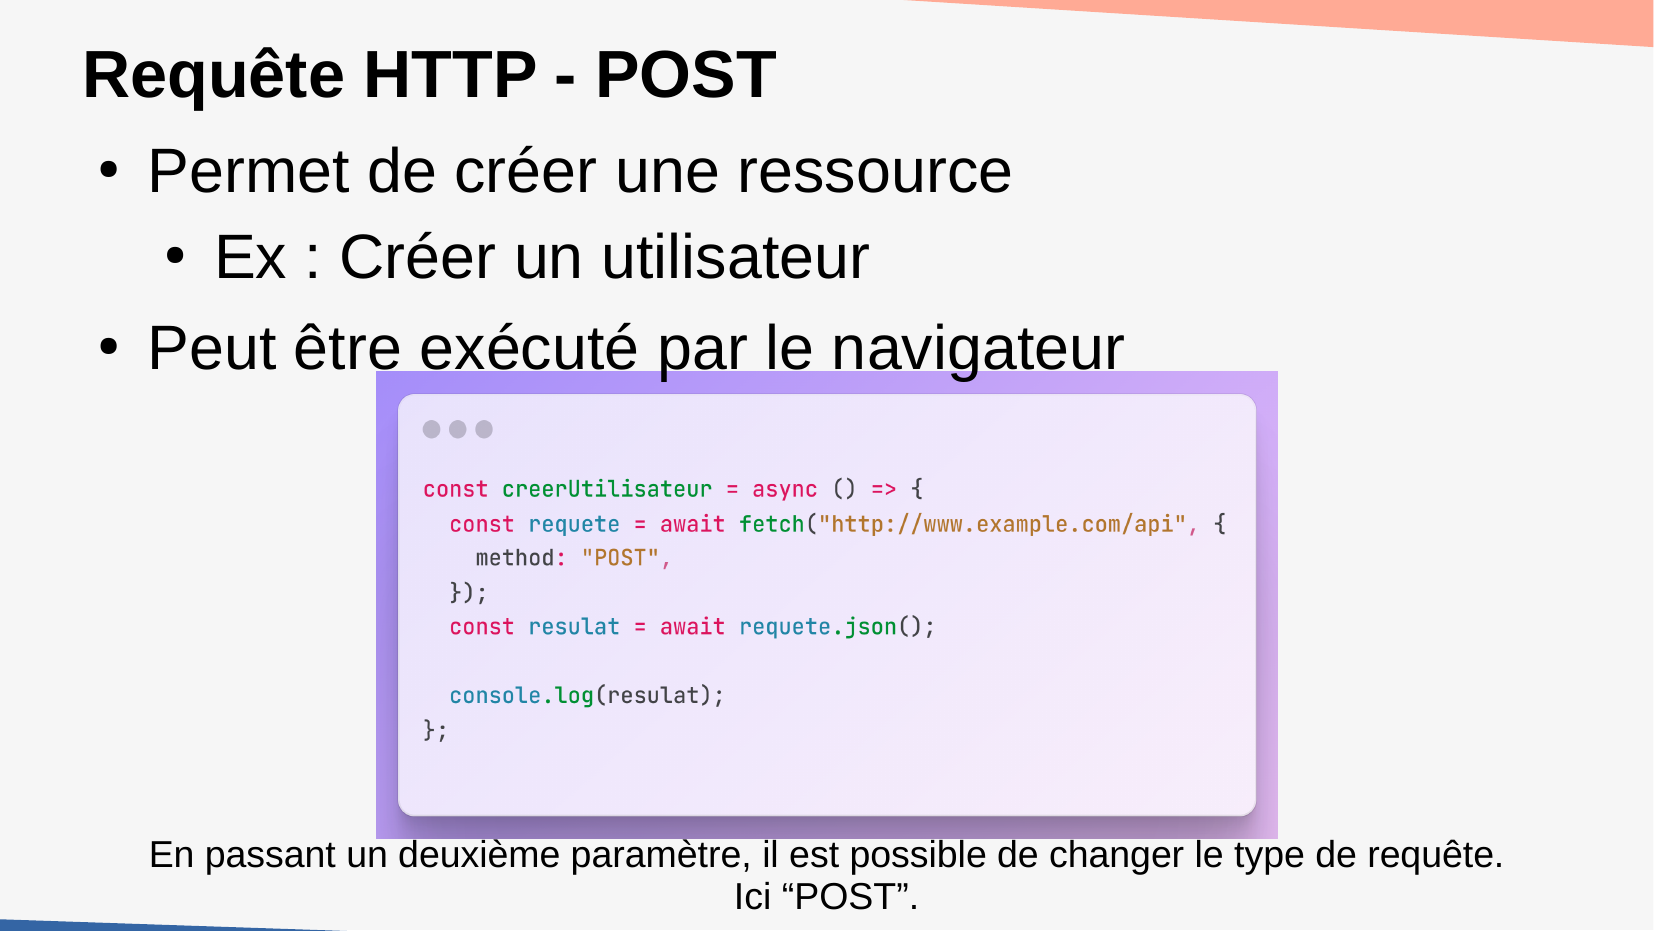

# Requête HTTP - POST
Permet de créer une ressource
Ex : Créer un utilisateur
Peut être exécuté par le navigateur
En passant un deuxième paramètre, il est possible de changer le type de requête. Ici “POST”.